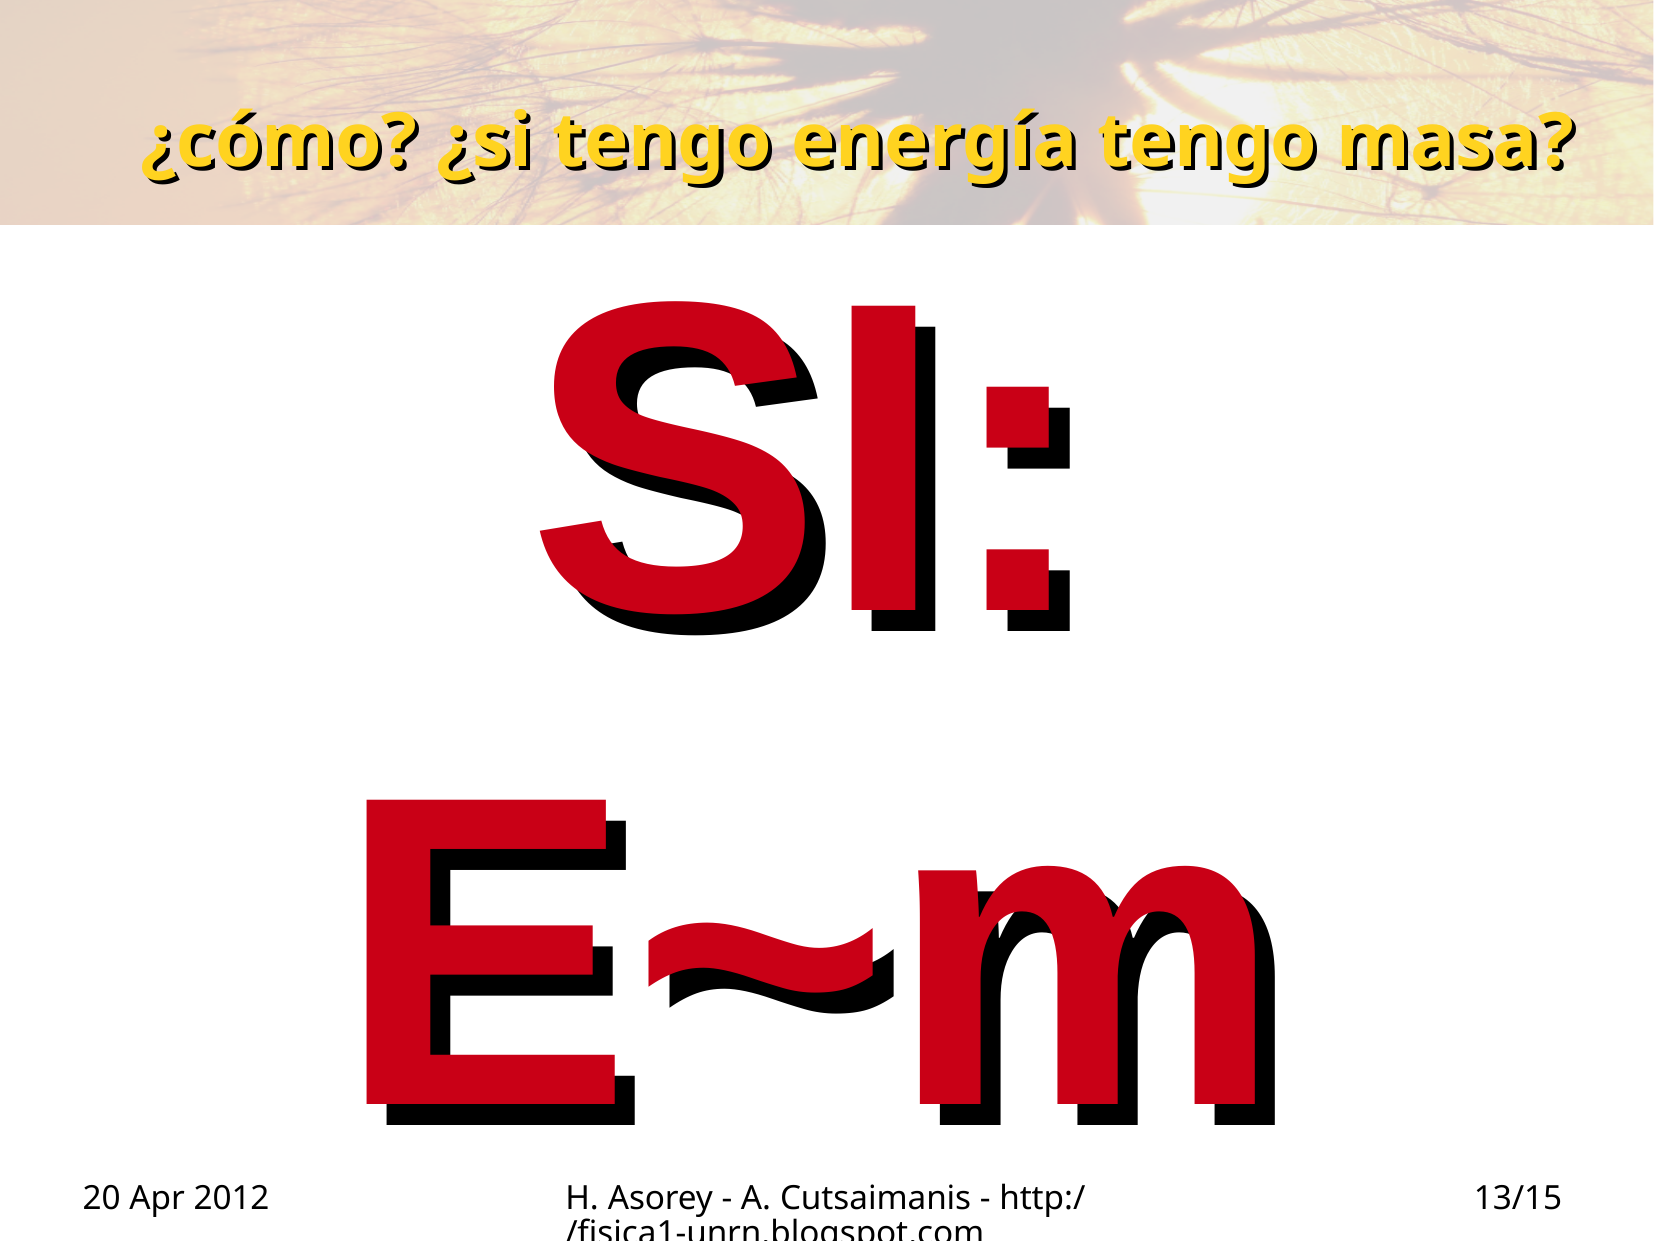

# ¿cómo? ¿si tengo energía tengo masa?
SI:
E~m
20 Apr 2012
H. Asorey - A. Cutsaimanis - http://fisica1-unrn.blogspot.com
13